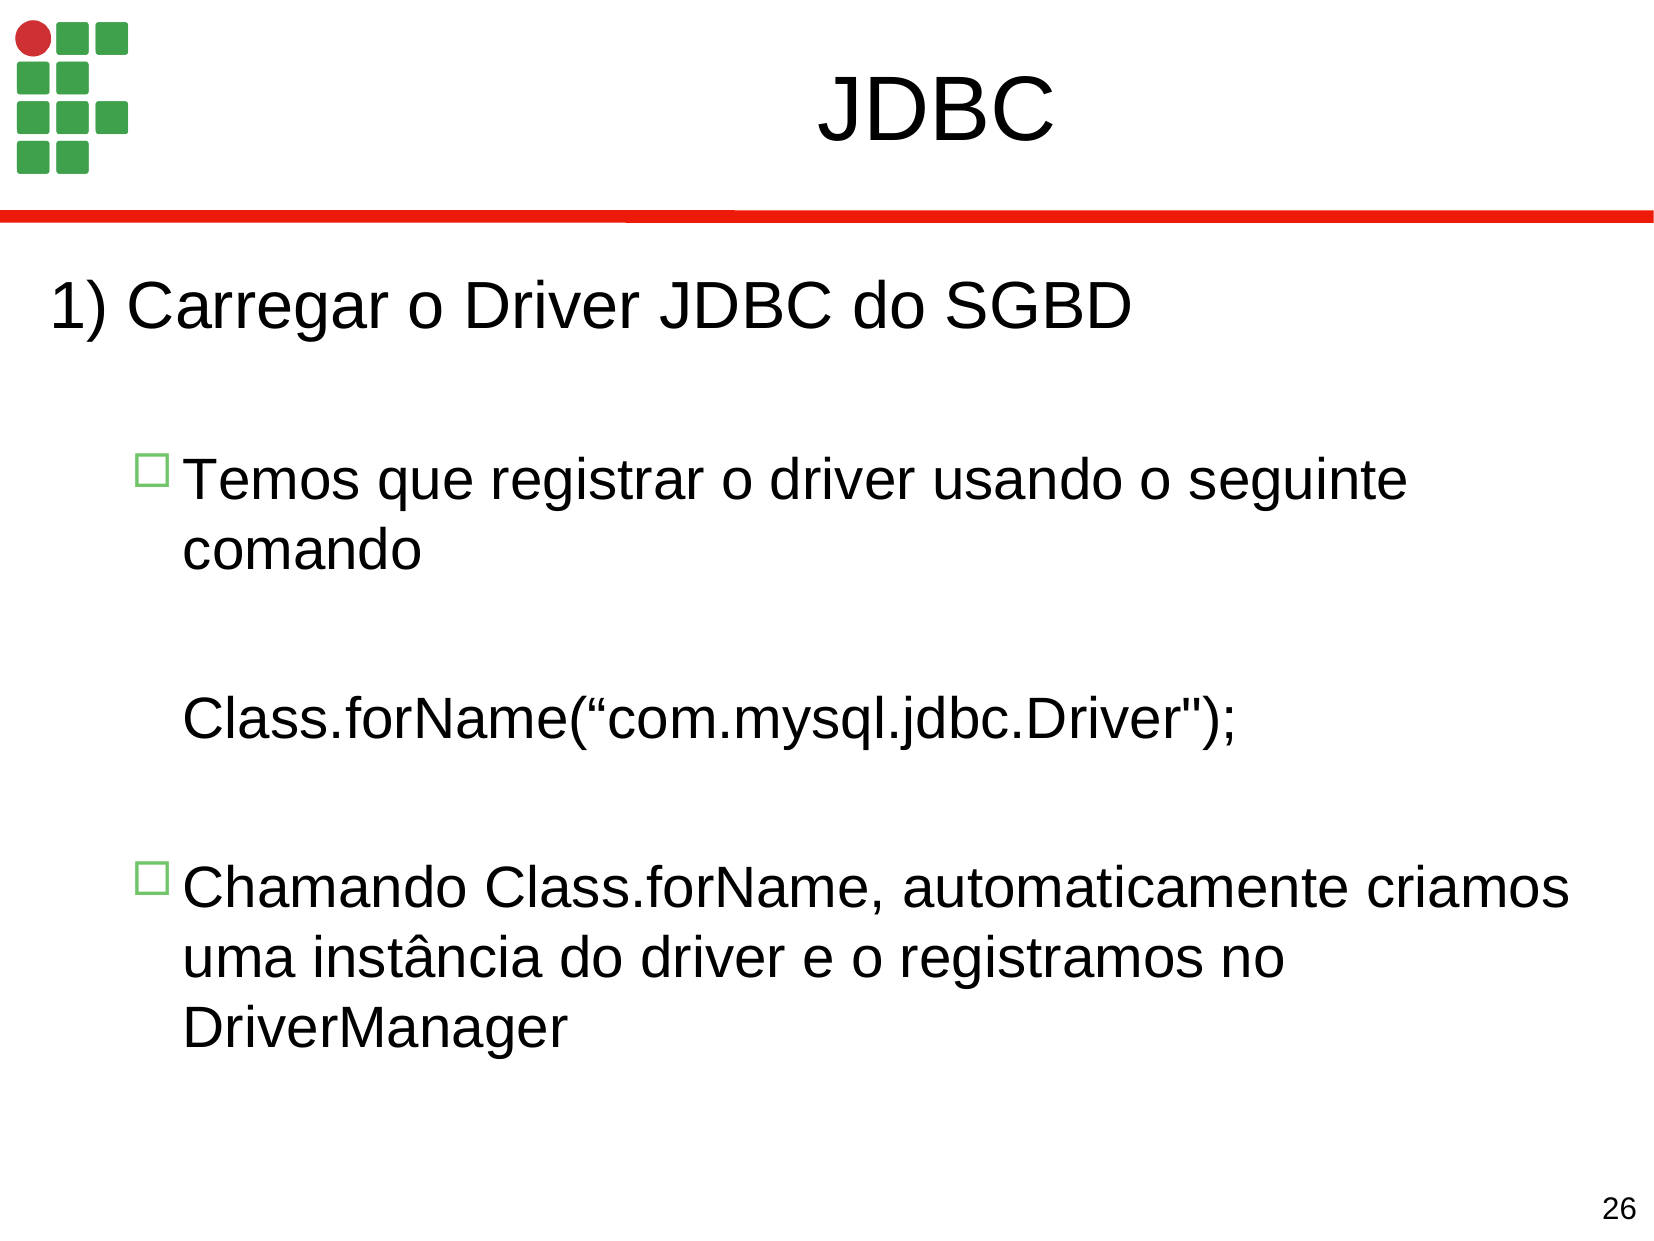

JDBC
1) Carregar o Driver JDBC do SGBD
Temos que registrar o driver usando o seguinte comando
	Class.forName(“com.mysql.jdbc.Driver");
Chamando Class.forName, automaticamente criamos uma instância do driver e o registramos no DriverManager